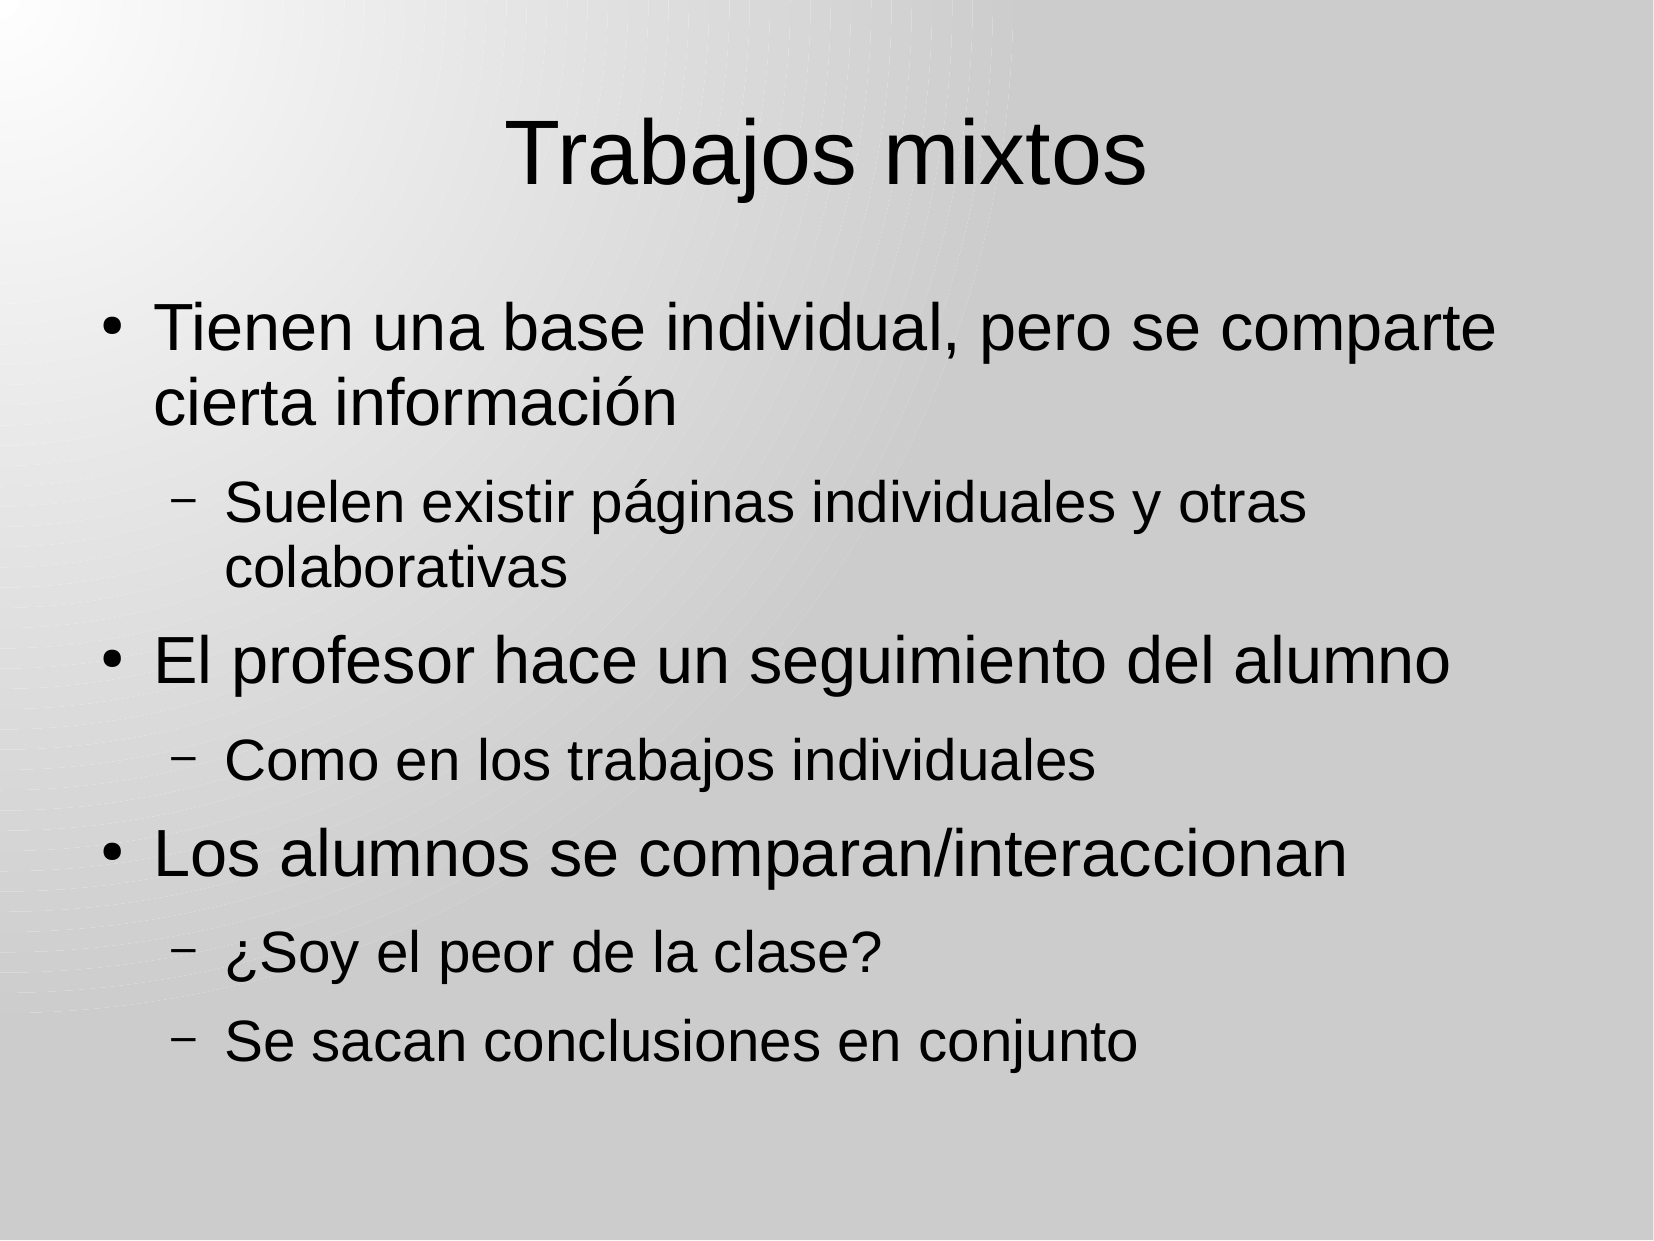

# Trabajos mixtos
Tienen una base individual, pero se comparte cierta información
Suelen existir páginas individuales y otras colaborativas
El profesor hace un seguimiento del alumno
Como en los trabajos individuales
Los alumnos se comparan/interaccionan
¿Soy el peor de la clase?
Se sacan conclusiones en conjunto